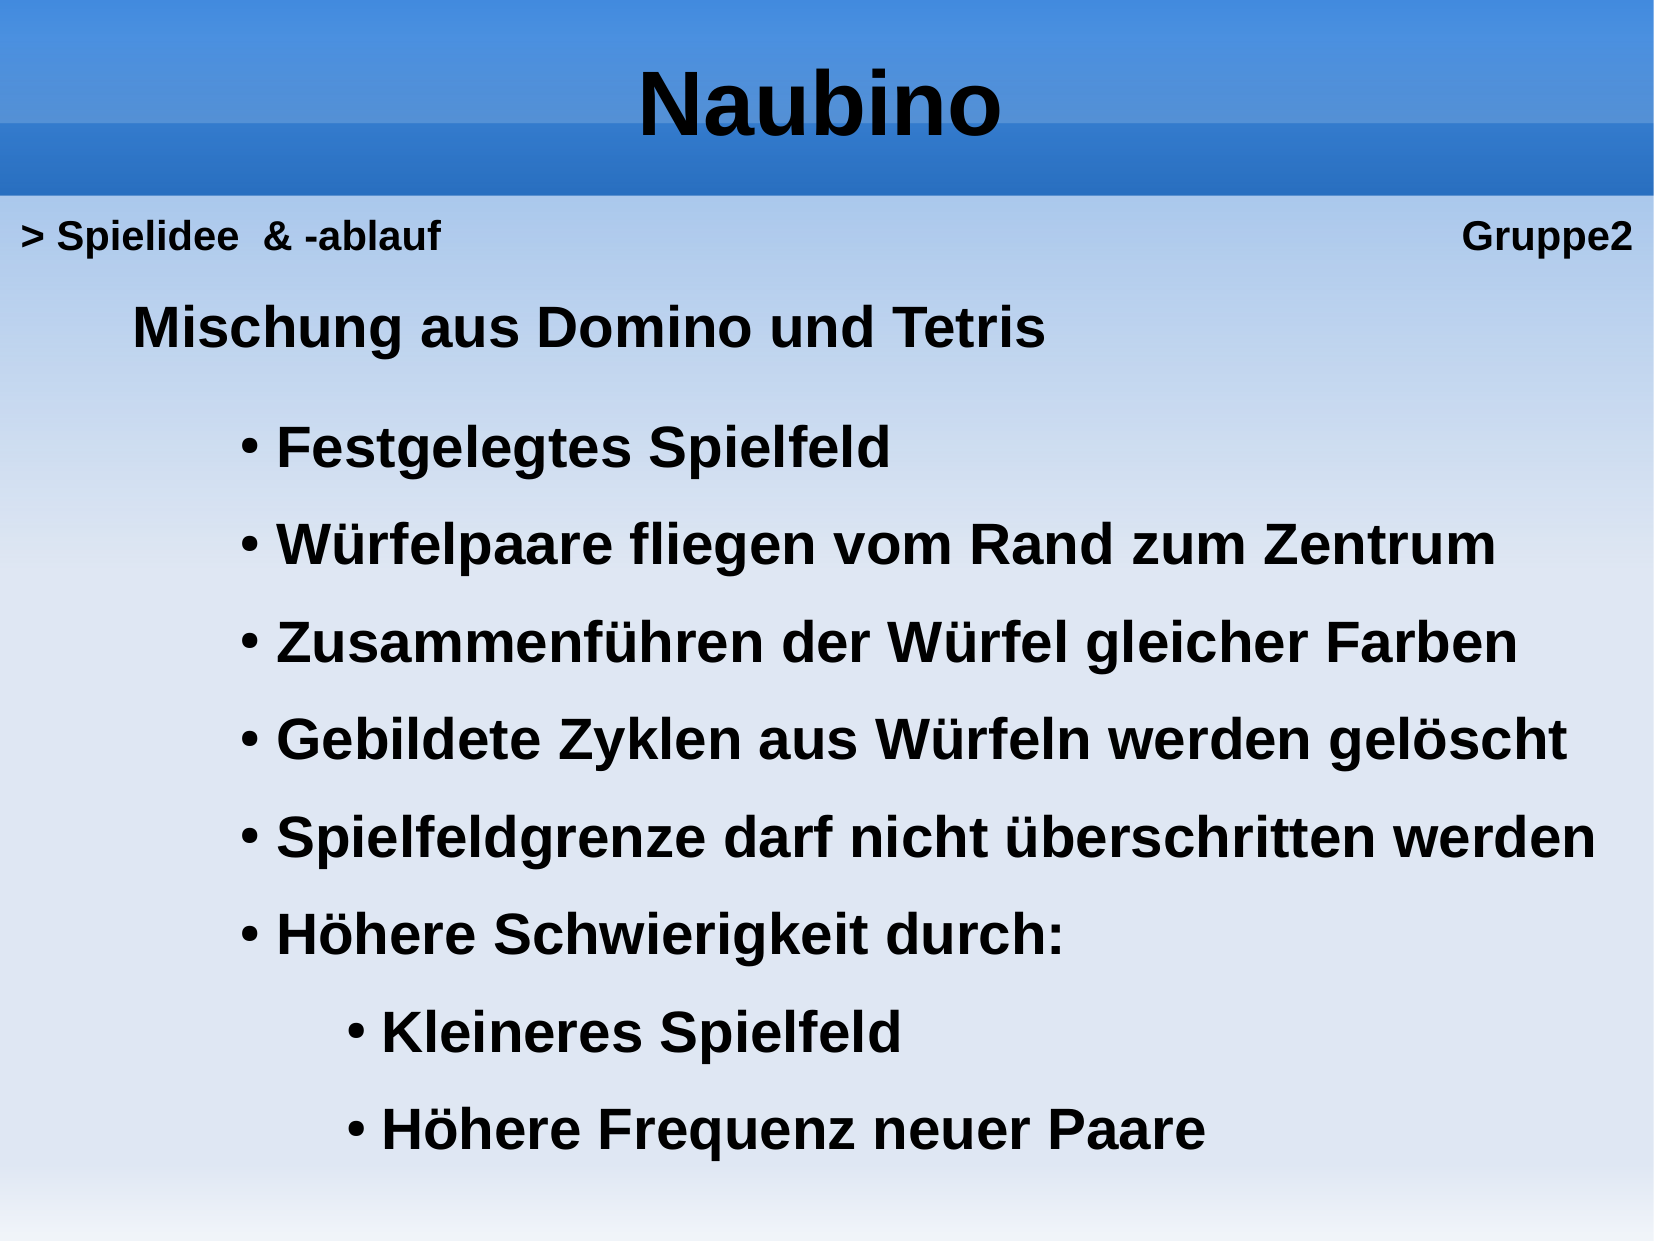

# Naubino
> Spielidee & -ablauf
Gruppe2
Mischung aus Domino und Tetris
 Festgelegtes Spielfeld
 Würfelpaare fliegen vom Rand zum Zentrum
 Zusammenführen der Würfel gleicher Farben
 Gebildete Zyklen aus Würfeln werden gelöscht
 Spielfeldgrenze darf nicht überschritten werden
 Höhere Schwierigkeit durch:
Kleineres Spielfeld
Höhere Frequenz neuer Paare